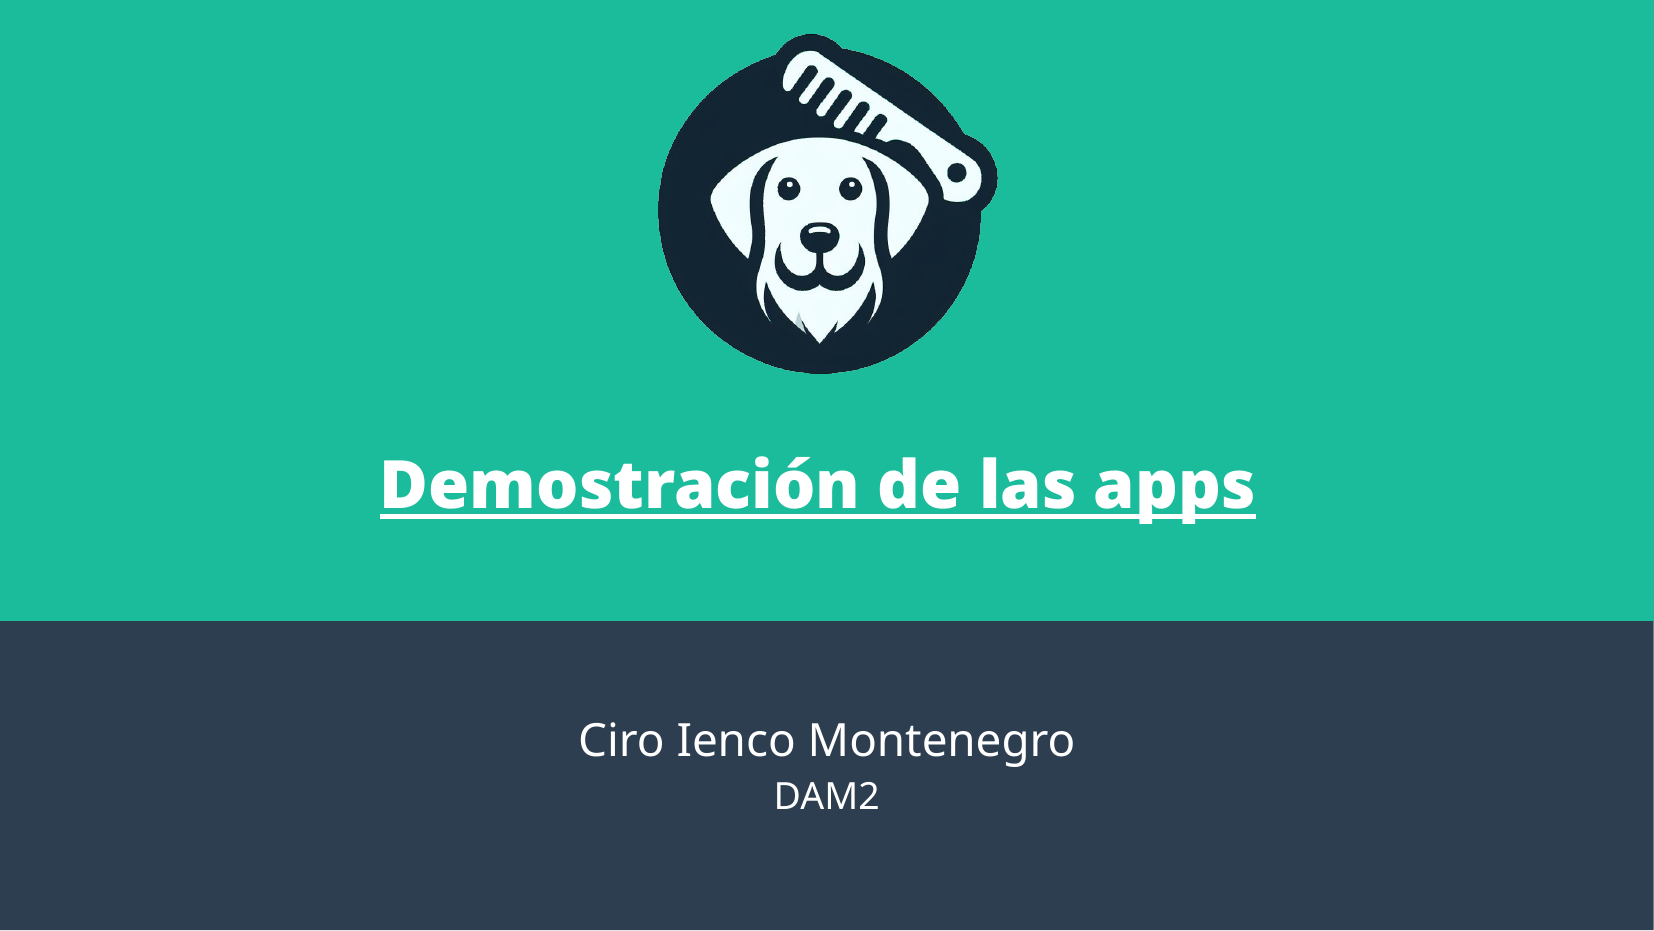

# Demostración de las apps
Ciro Ienco Montenegro
DAM2